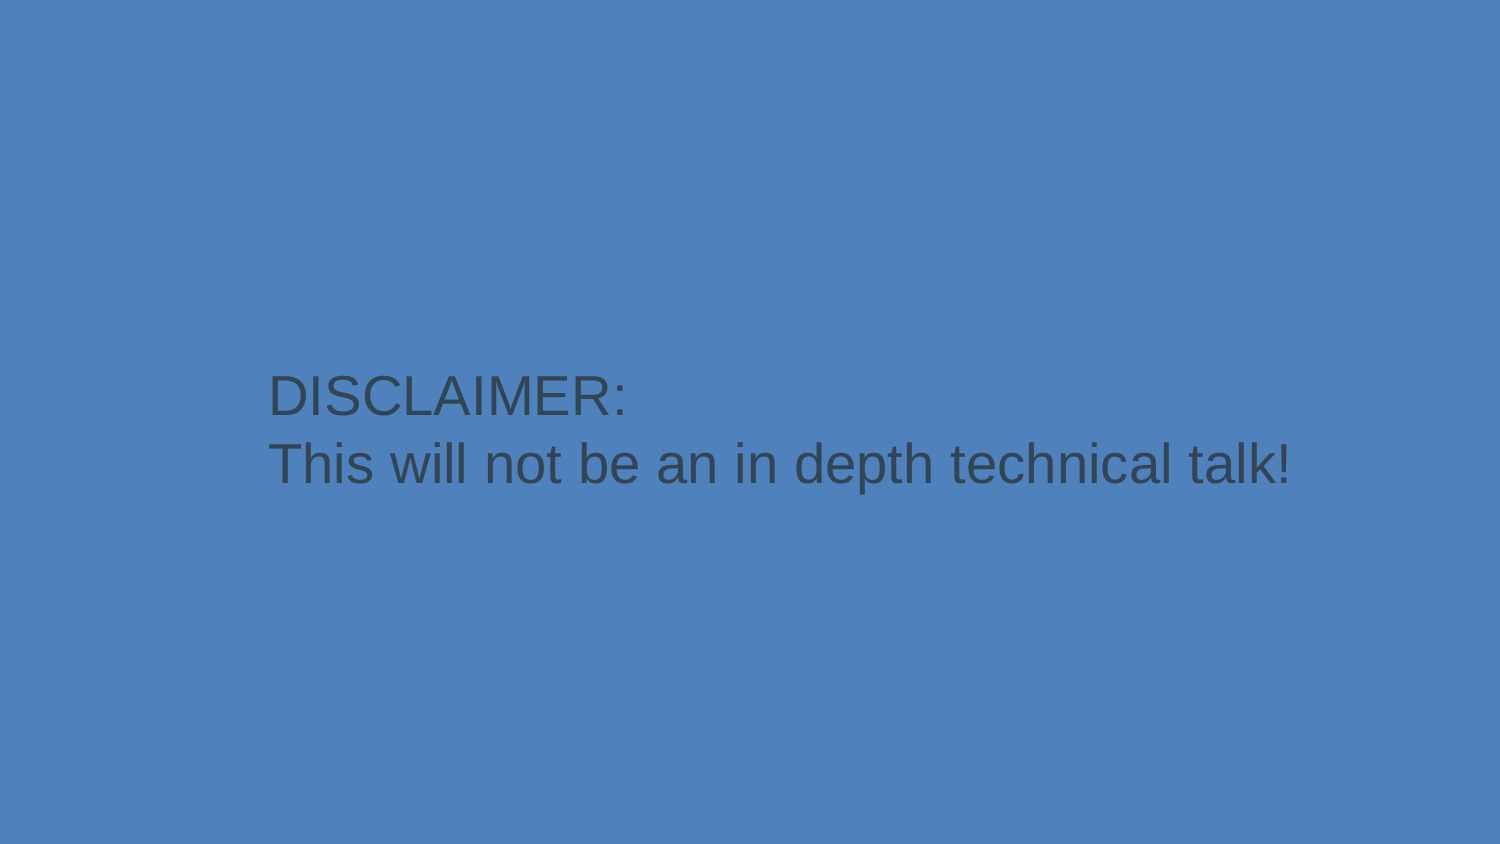

# DISCLAIMER: This will not be an in depth technical talk!